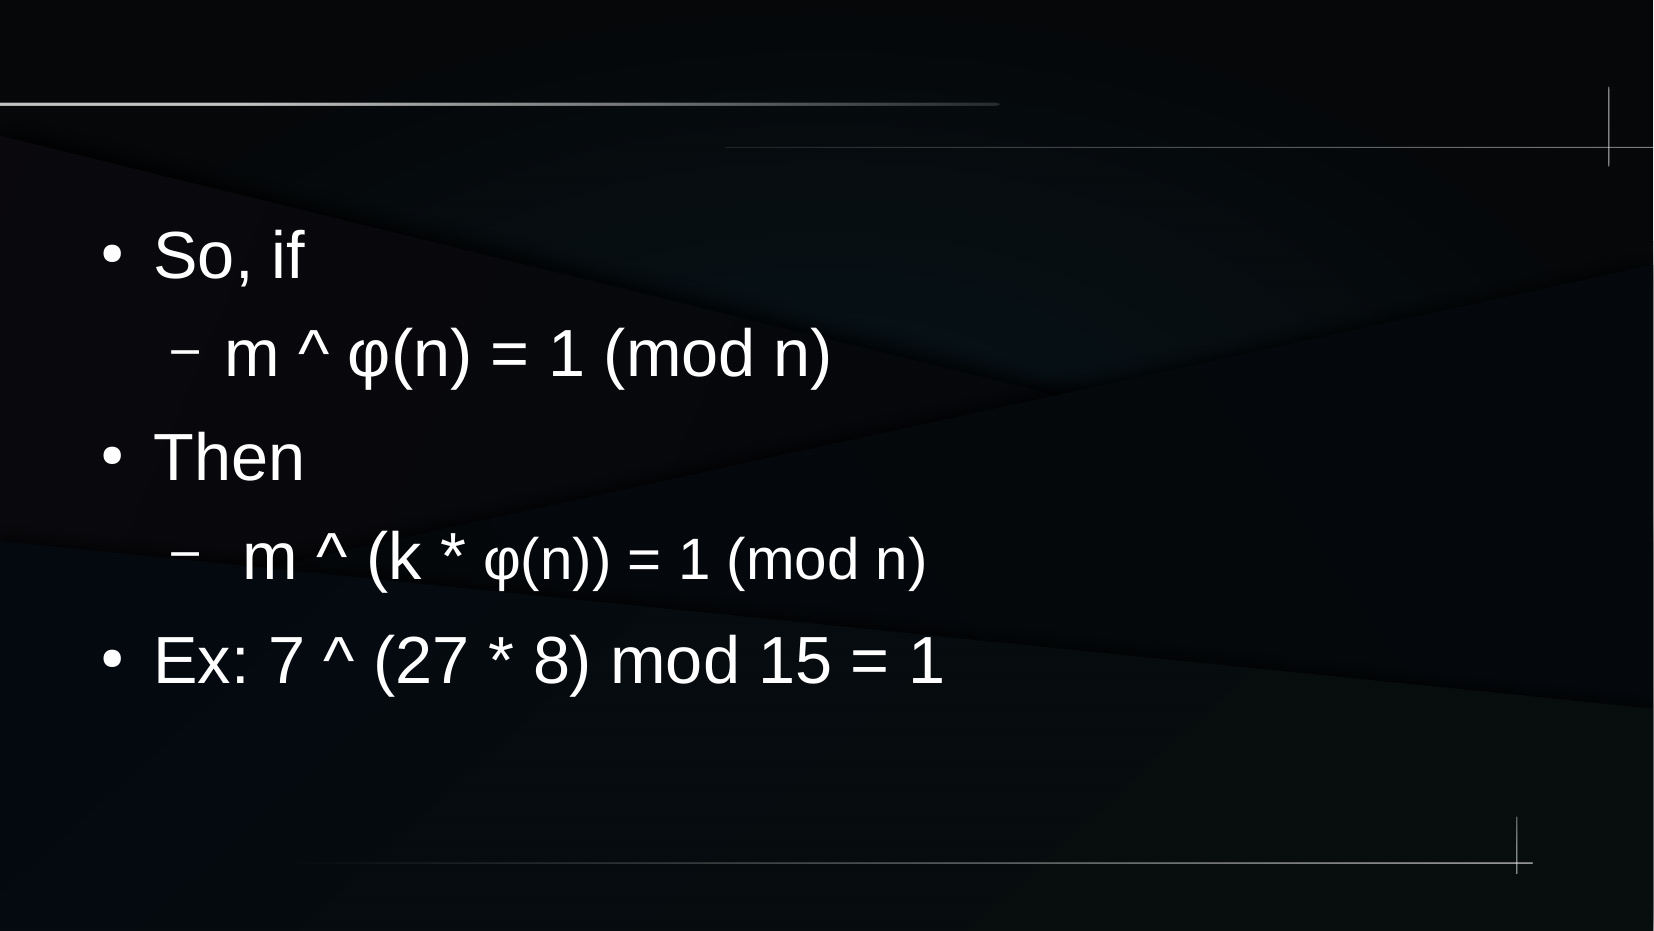

#
So, if
m ^ φ(n) = 1 (mod n)
Then
 m ^ (k * φ(n)) = 1 (mod n)
Ex: 7 ^ (27 * 8) mod 15 = 1